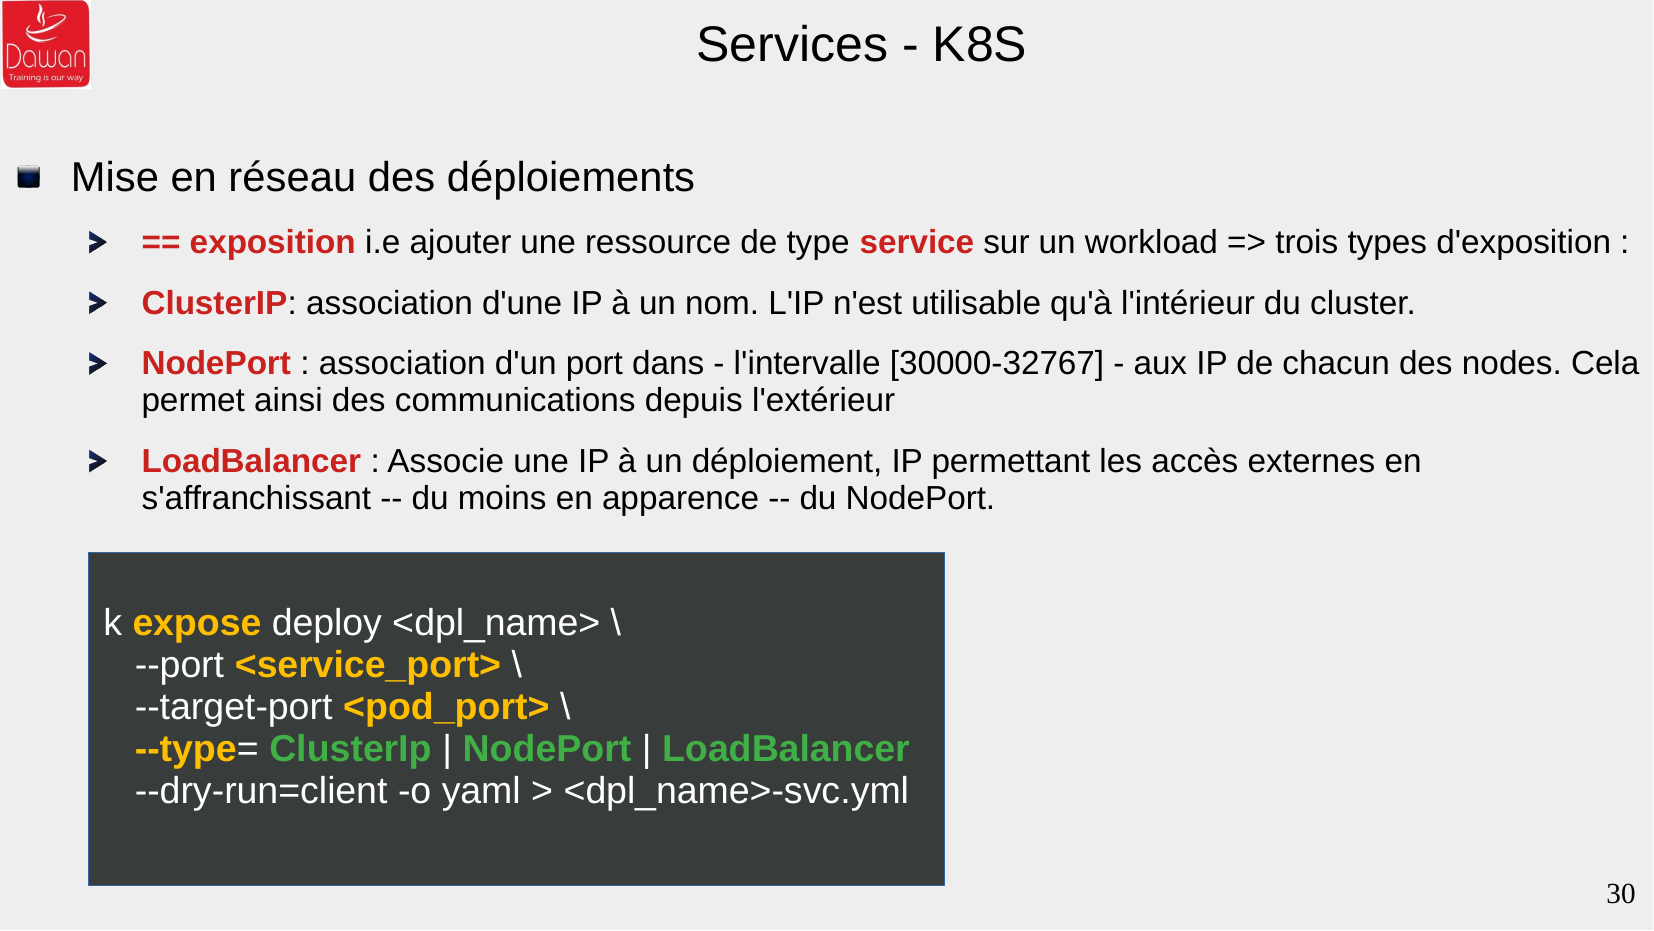

# Services - K8S
Mise en réseau des déploiements
== exposition i.e ajouter une ressource de type service sur un workload => trois types d'exposition :
ClusterIP: association d'une IP à un nom. L'IP n'est utilisable qu'à l'intérieur du cluster.
NodePort : association d'un port dans - l'intervalle [30000-32767] - aux IP de chacun des nodes. Cela permet ainsi des communications depuis l'extérieur
LoadBalancer : Associe une IP à un déploiement, IP permettant les accès externes en s'affranchissant -- du moins en apparence -- du NodePort.
k expose deploy <dpl_name> \
 --port <service_port> \
 --target-port <pod_port> \
 --type= ClusterIp | NodePort | LoadBalancer
 --dry-run=client -o yaml > <dpl_name>-svc.yml
30